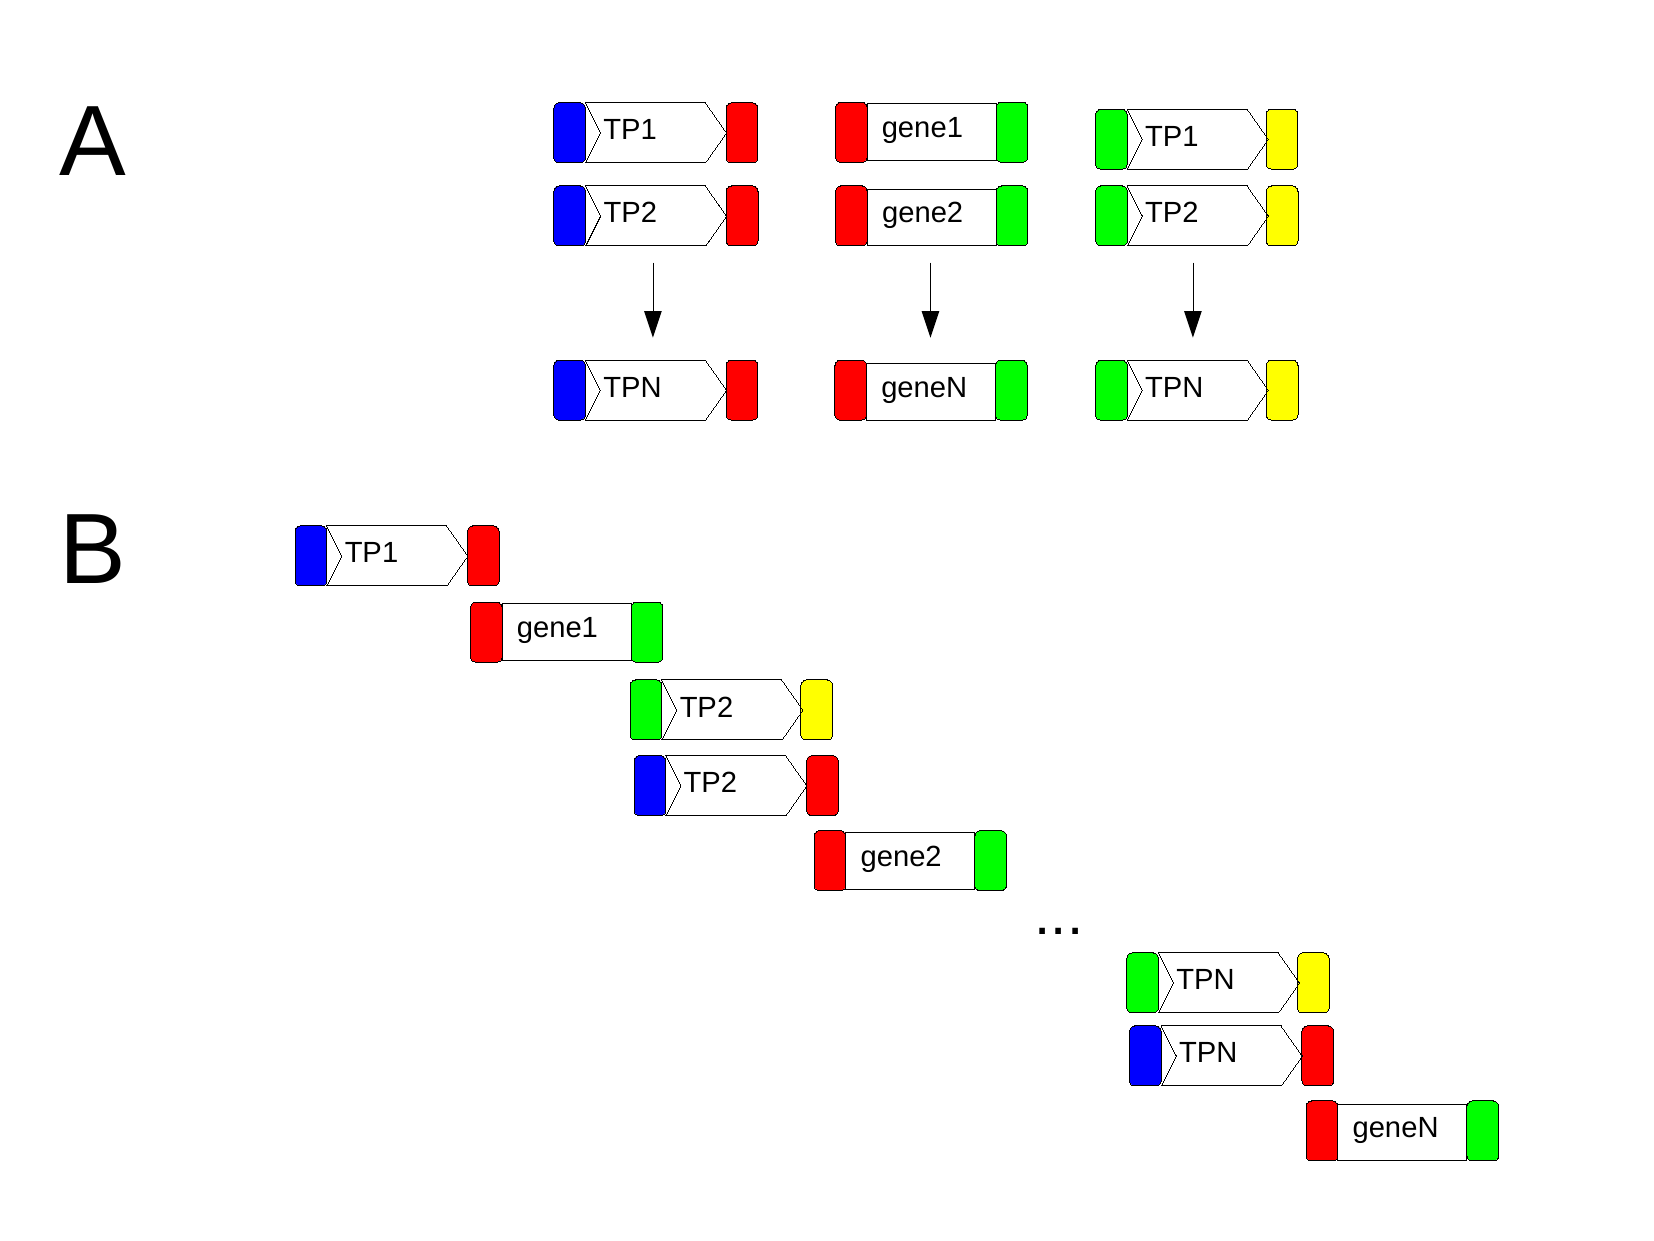

A
TP1
gene1
TP1
TP2
TP2
gene2
TPN
TPN
geneN
B
TP1
gene1
TP2
TP2
gene2
...
TPN
TPN
geneN